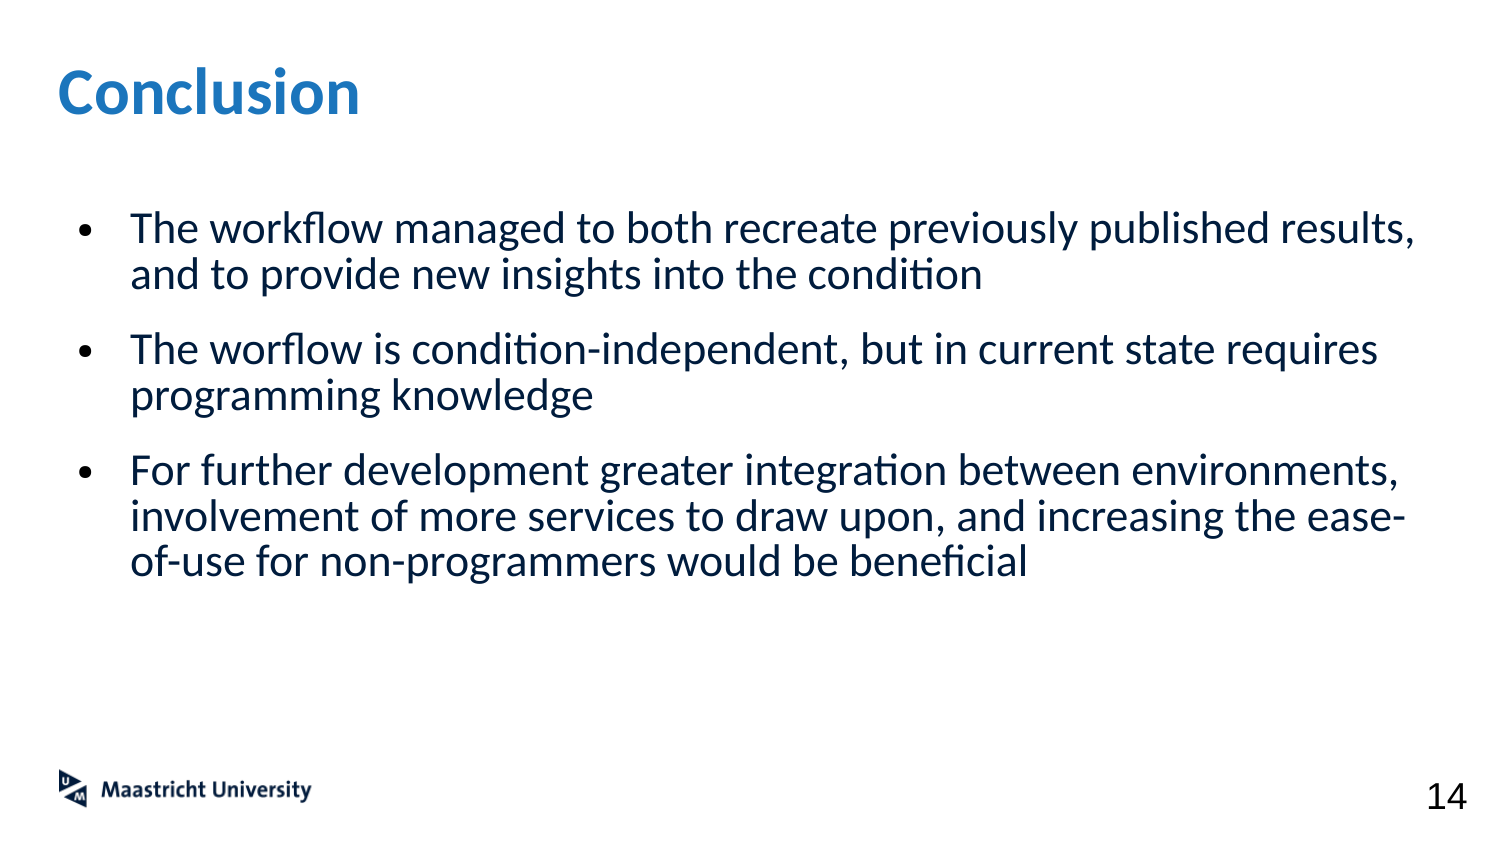

# Conclusion
The workflow managed to both recreate previously published results, and to provide new insights into the condition
The worflow is condition-independent, but in current state requires programming knowledge
For further development greater integration between environments, involvement of more services to draw upon, and increasing the ease-of-use for non-programmers would be beneficial